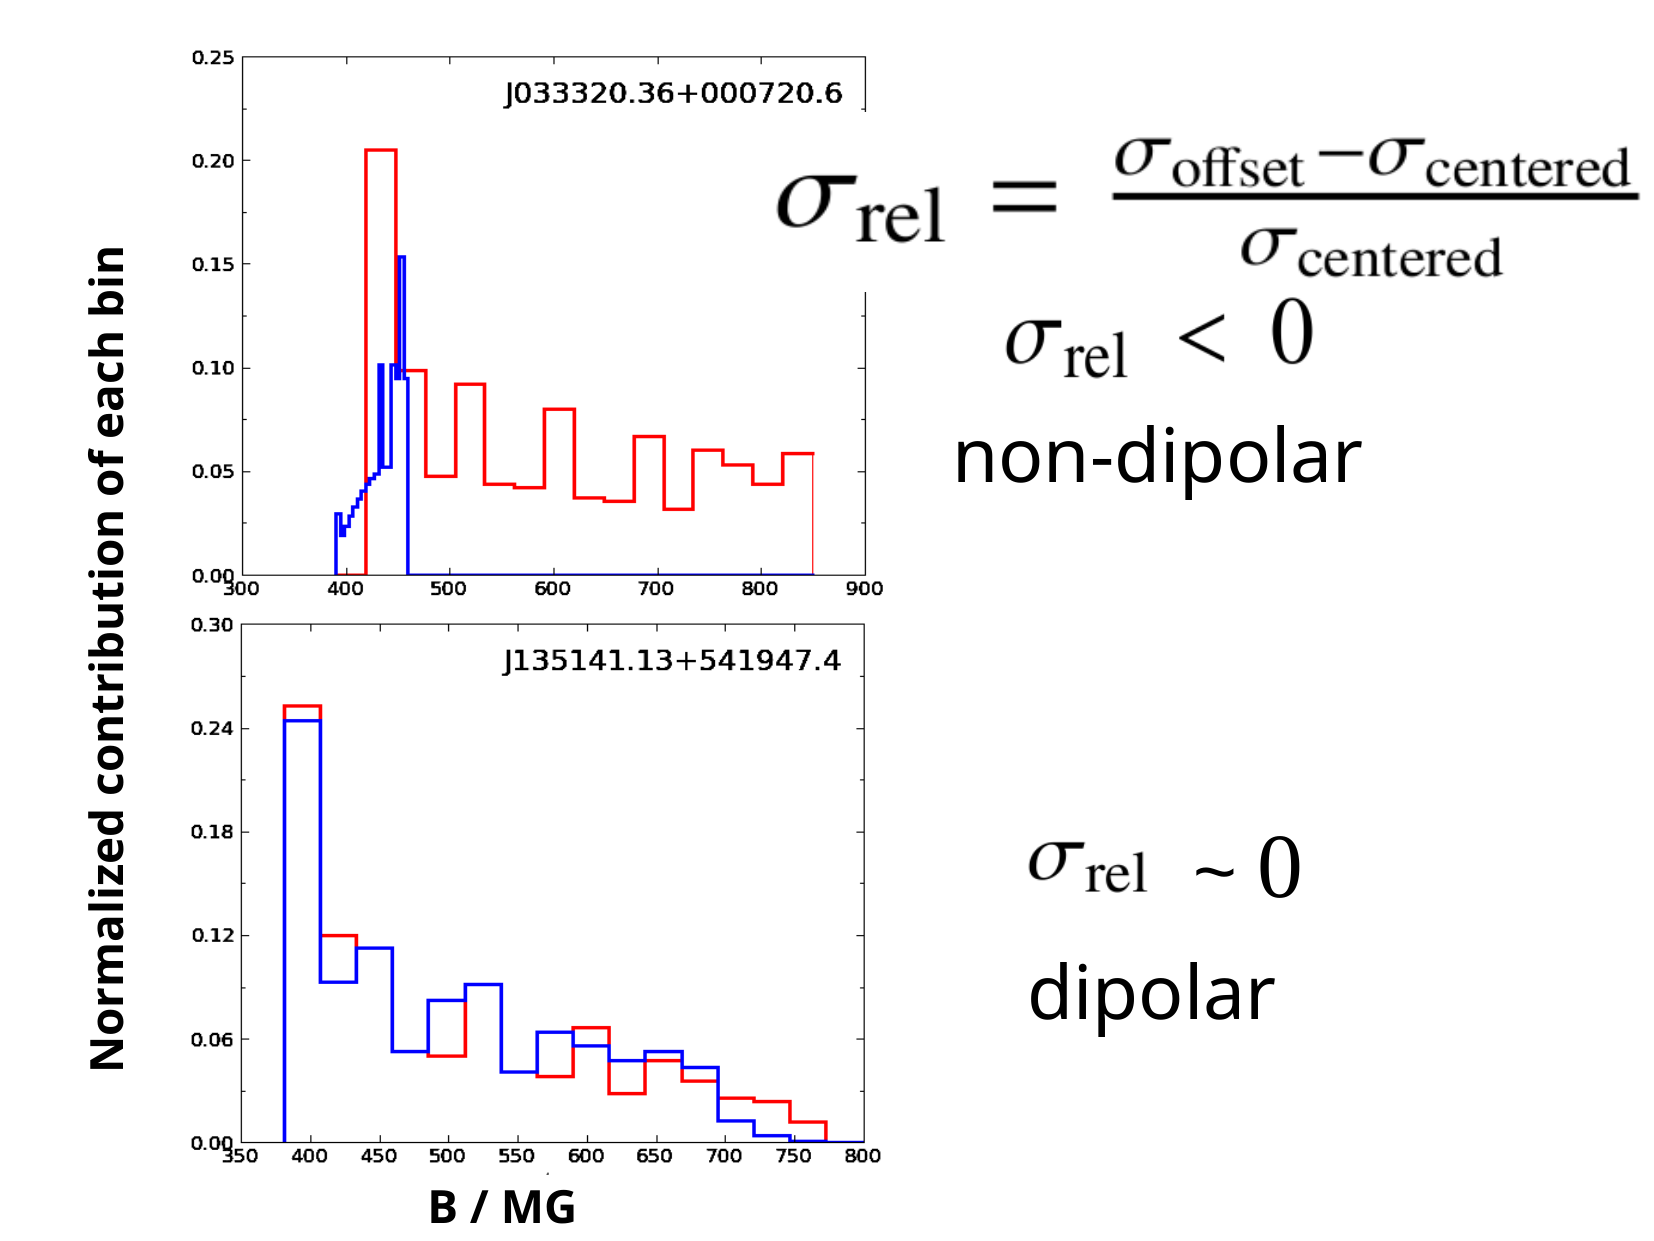

non-dipolar
Normalized contribution of each bin
~ 0
dipolar
B / MG